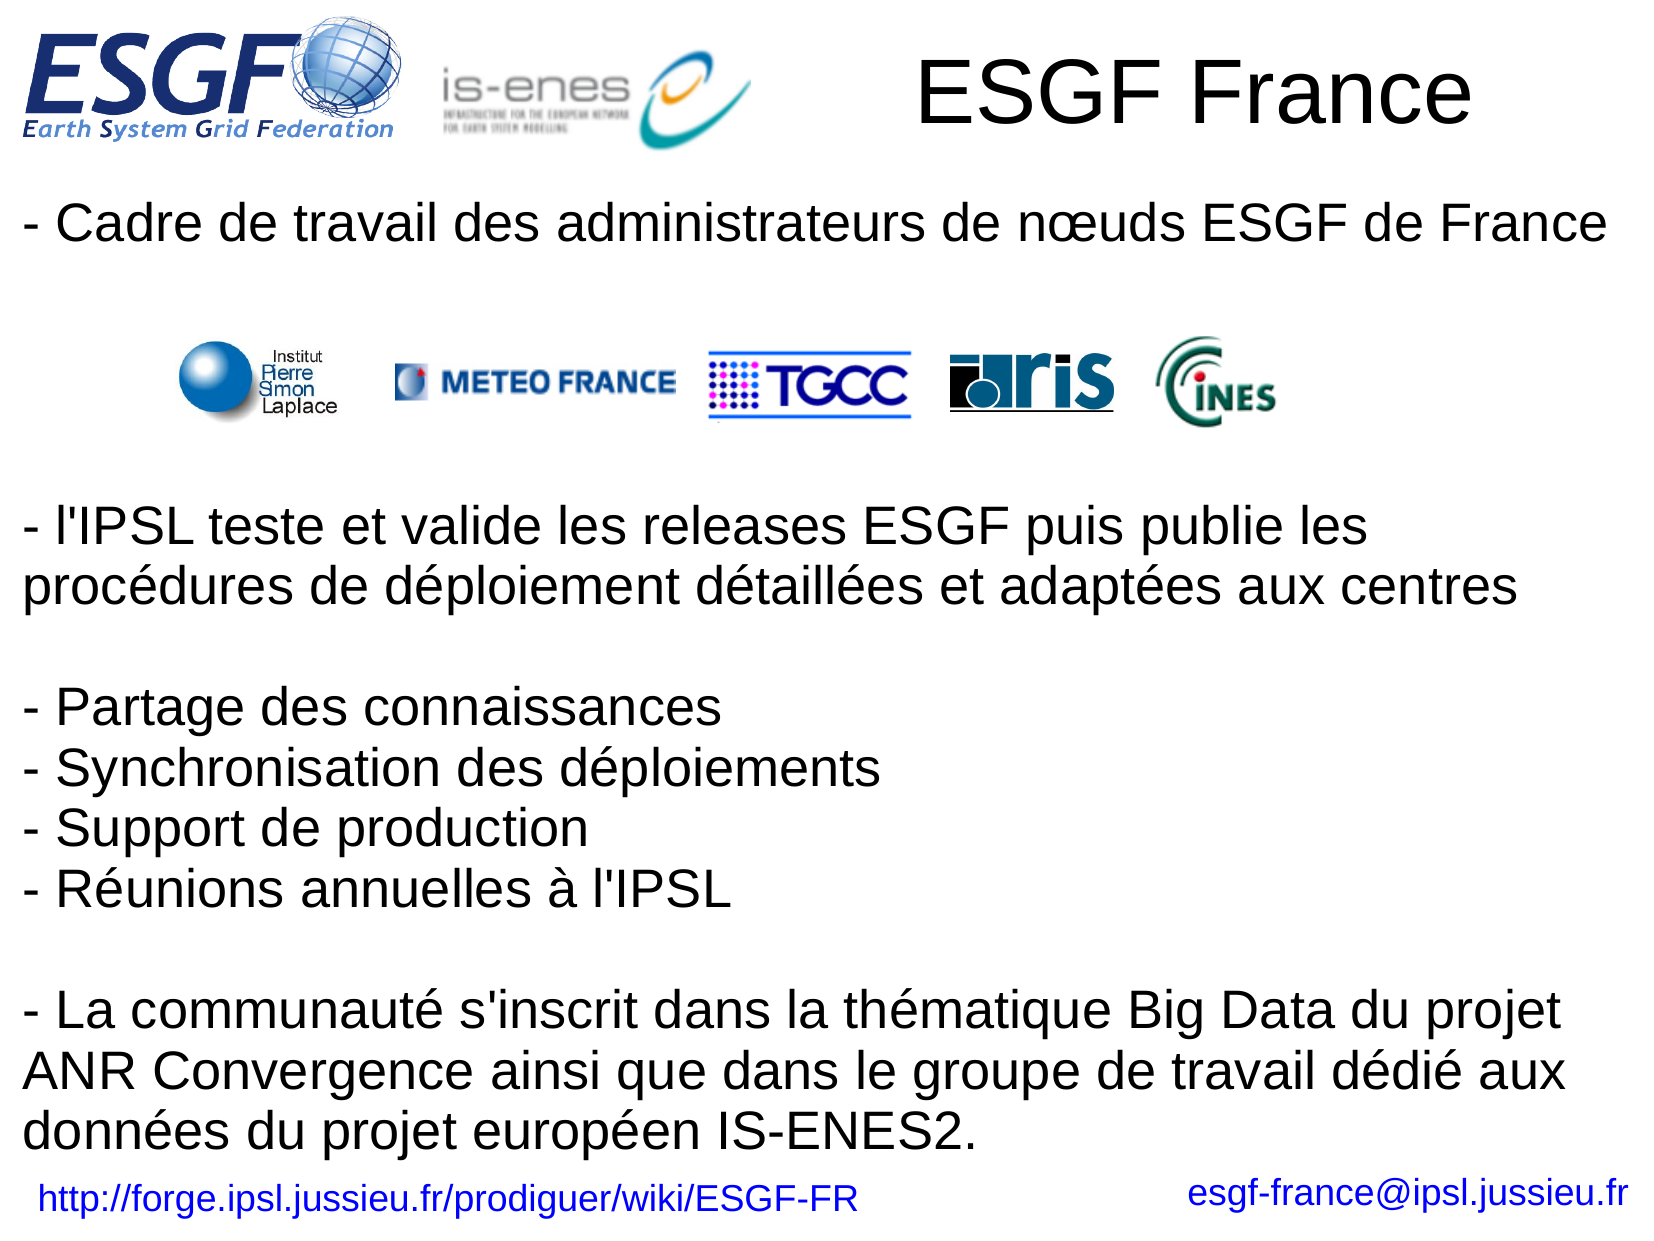

# ESGF France
- Cadre de travail des administrateurs de nœuds ESGF de France
- l'IPSL teste et valide les releases ESGF puis publie les procédures de déploiement détaillées et adaptées aux centres
- Partage des connaissances
- Synchronisation des déploiements
- Support de production
- Réunions annuelles à l'IPSL
- La communauté s'inscrit dans la thématique Big Data du projet ANR Convergence ainsi que dans le groupe de travail dédié aux données du projet européen IS-ENES2.
esgf-france@ipsl.jussieu.fr
http://forge.ipsl.jussieu.fr/prodiguer/wiki/ESGF-FR